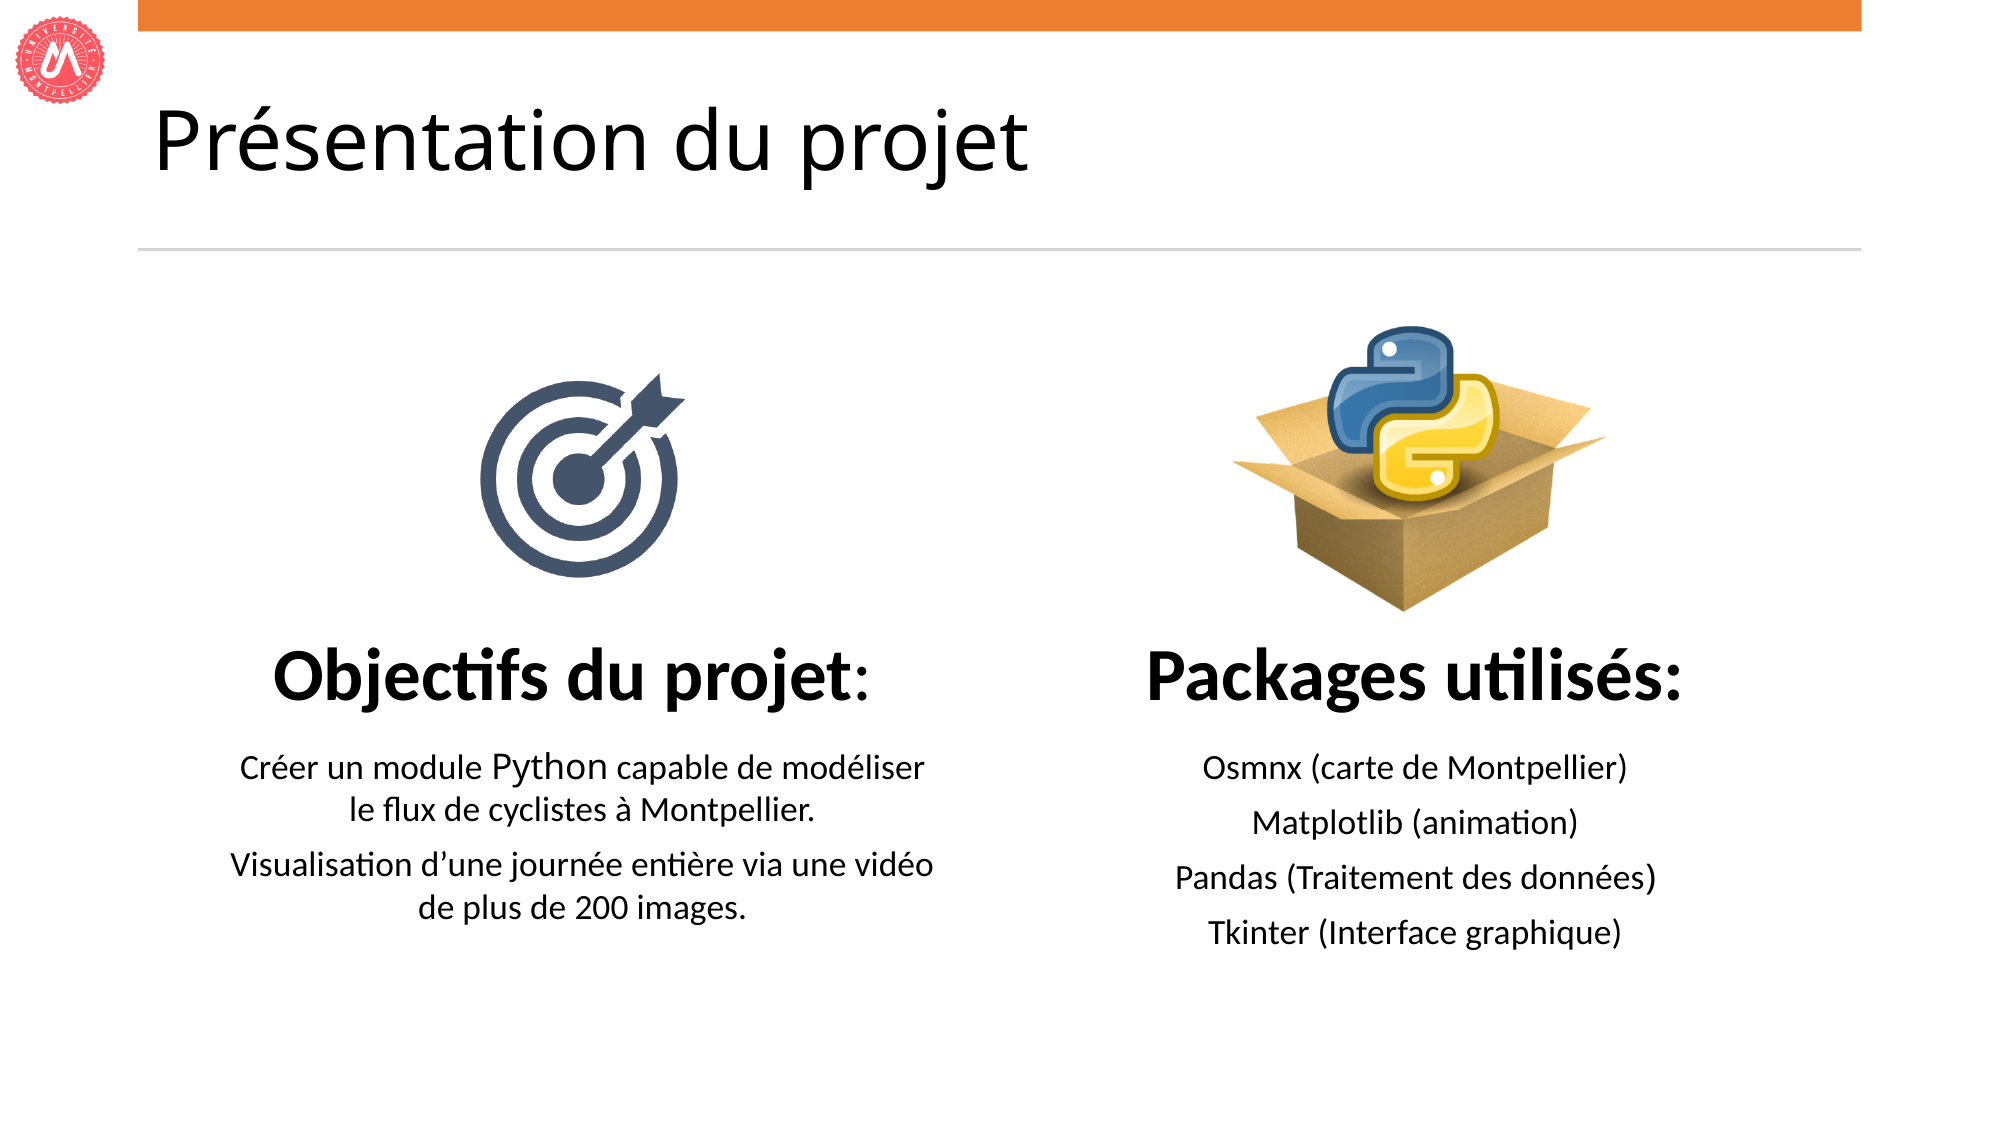

# Présentation du projet
Objectifs du projet:
Packages utilisés:
Créer un module Python capable de modéliser le flux de cyclistes à Montpellier.
Visualisation d’une journée entière via une vidéo de plus de 200 images.
Osmnx (carte de Montpellier)
Matplotlib (animation)
Pandas (Traitement des données)
Tkinter (Interface graphique)